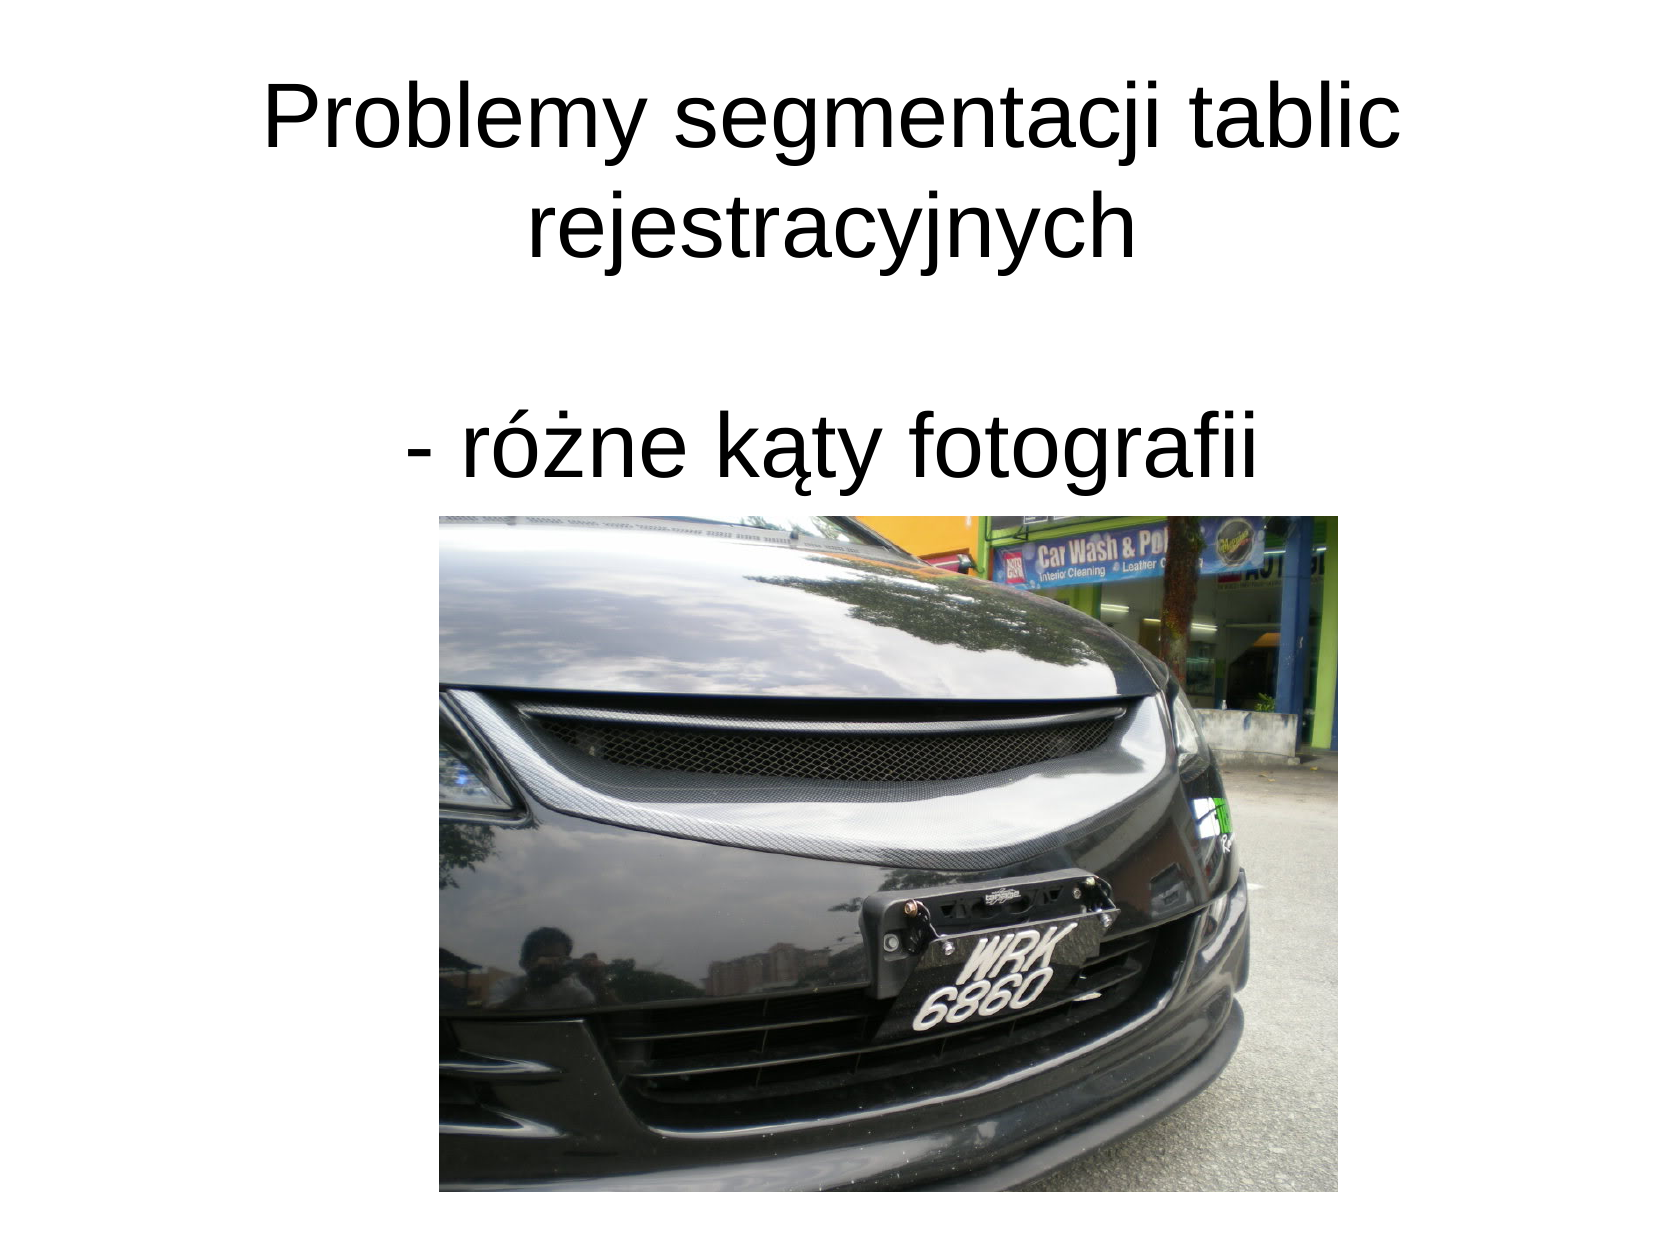

# Problemy segmentacji tablic rejestracyjnych - różne kąty fotografii